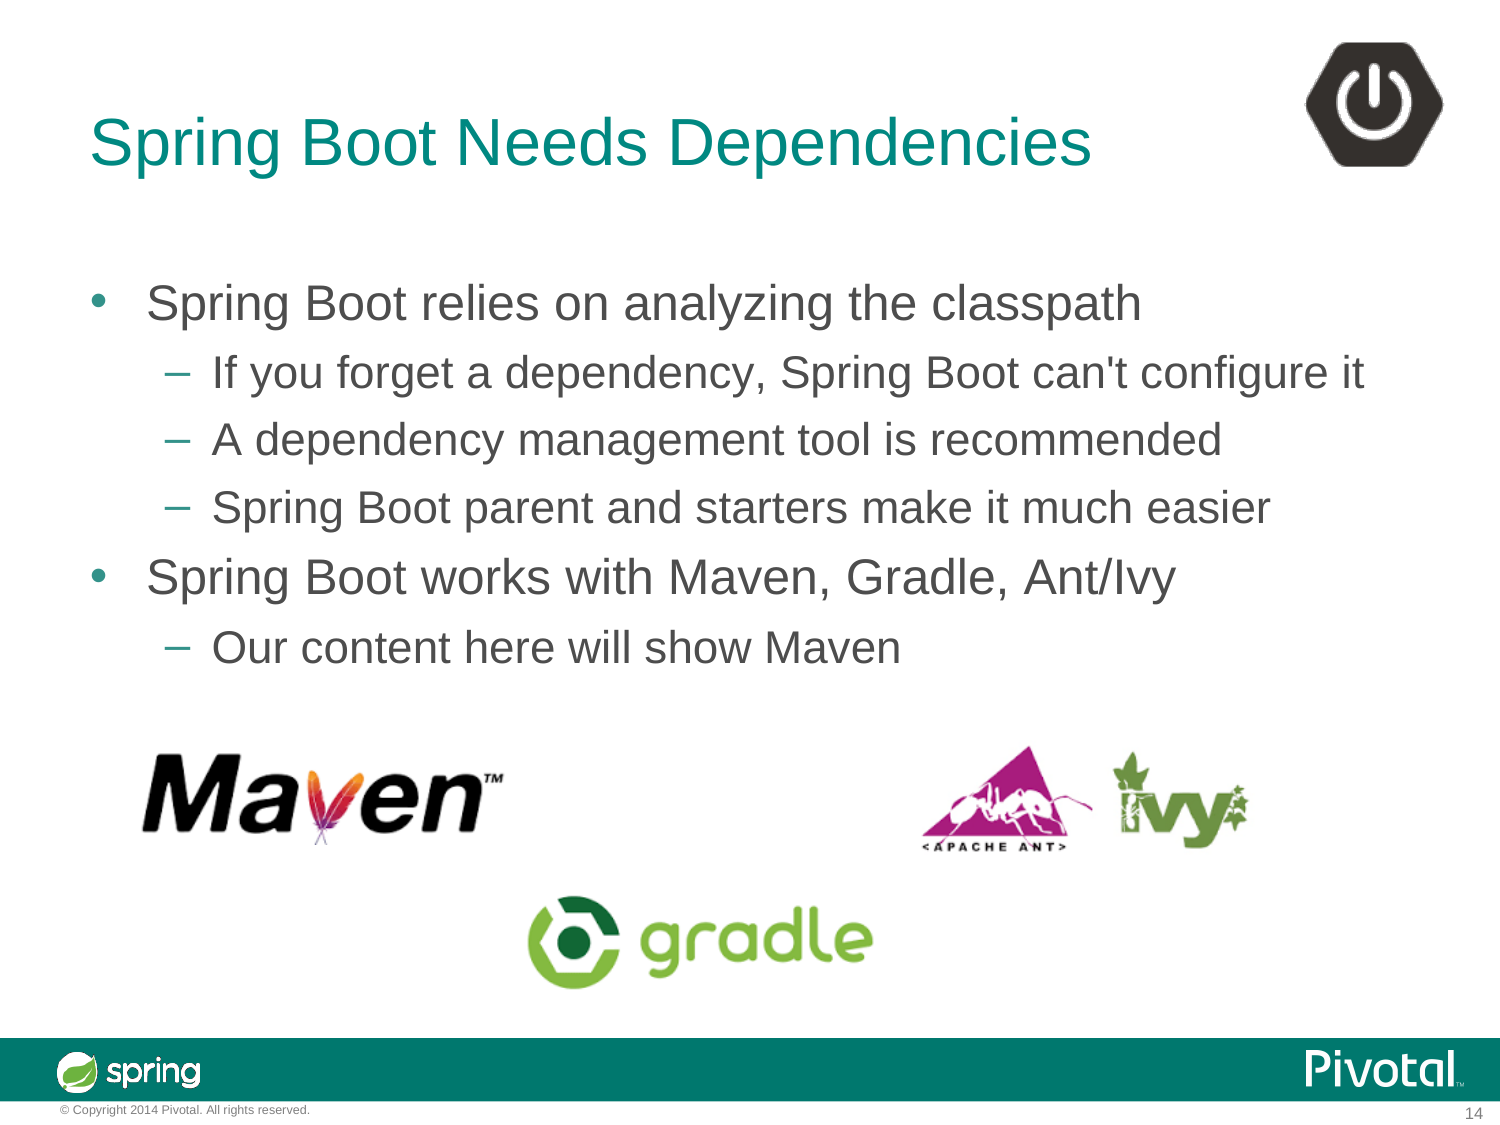

# Spring Boot Needs Dependencies
Spring Boot relies on analyzing the classpath
If you forget a dependency, Spring Boot can't configure it
A dependency management tool is recommended
Spring Boot parent and starters make it much easier
Spring Boot works with Maven, Gradle, Ant/Ivy
Our content here will show Maven